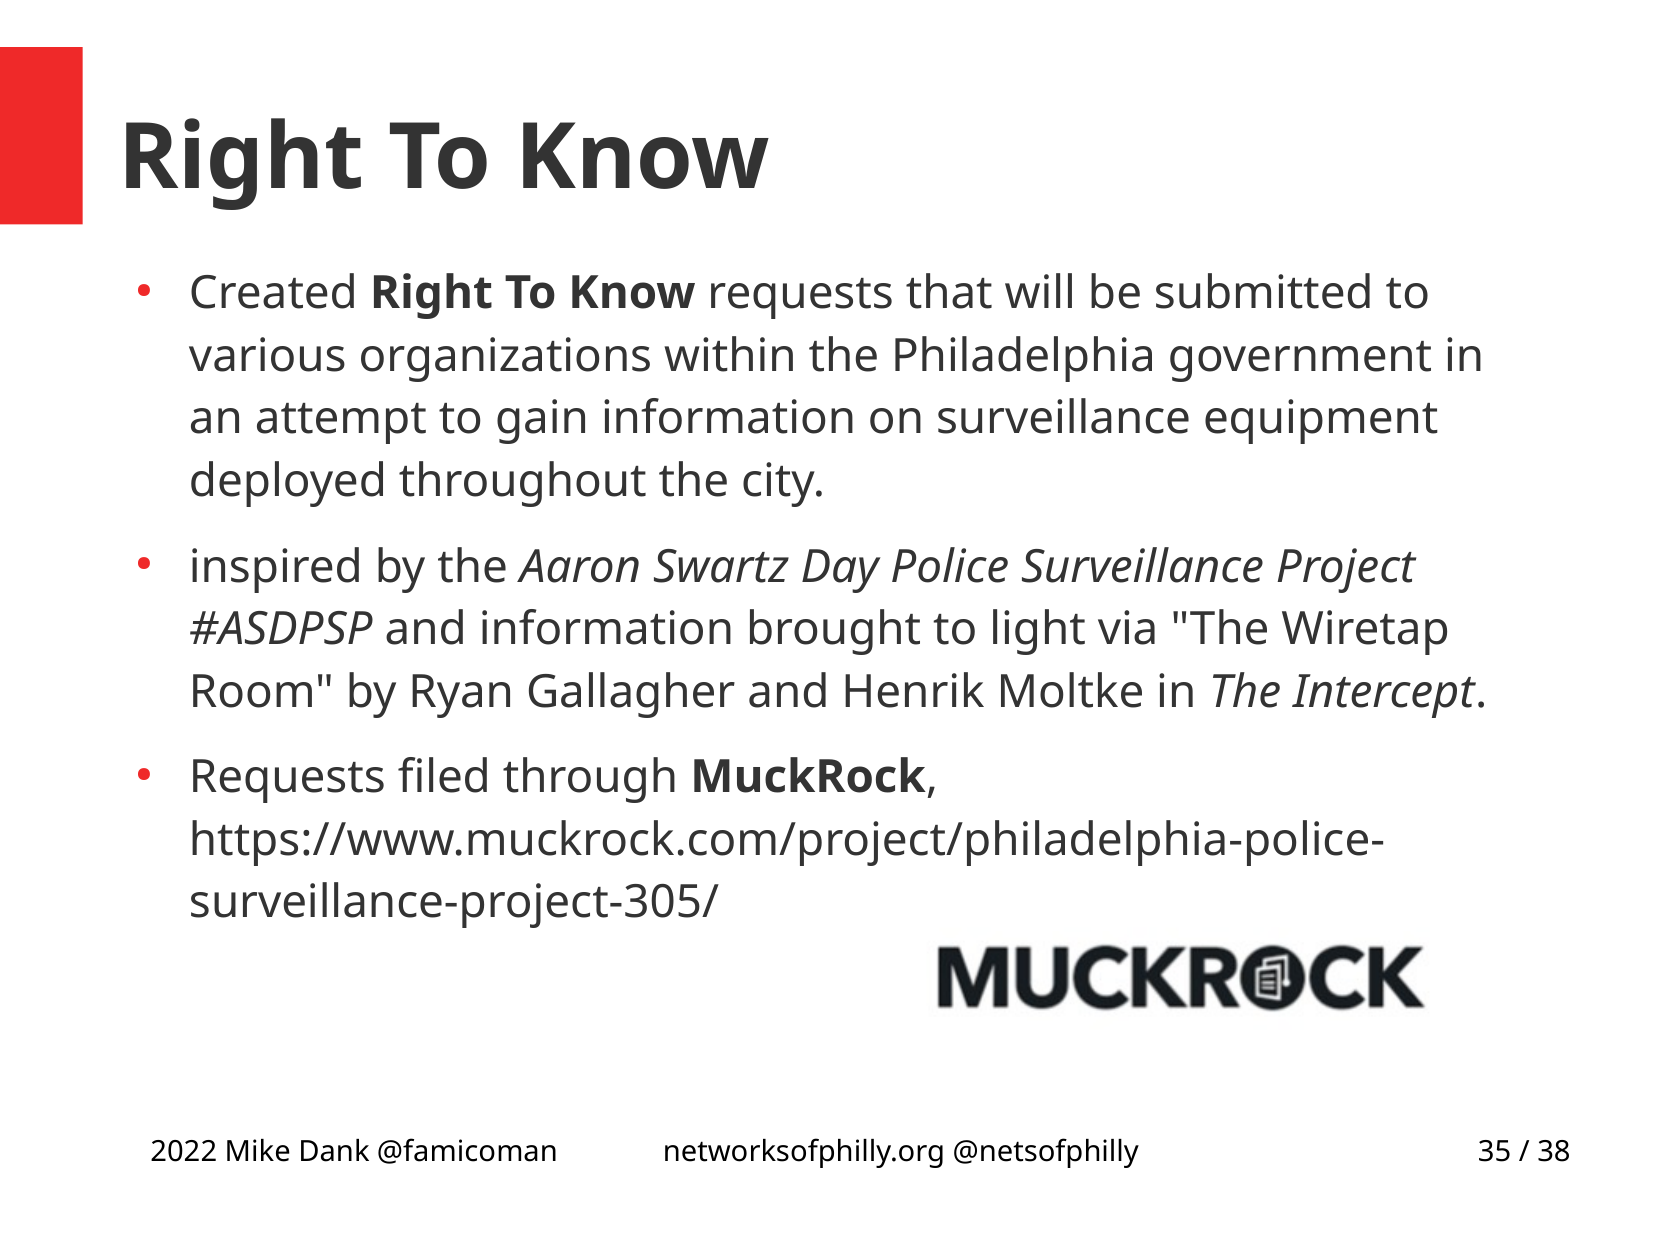

# Right To Know
Created Right To Know requests that will be submitted to various organizations within the Philadelphia government in an attempt to gain information on surveillance equipment deployed throughout the city.
inspired by the Aaron Swartz Day Police Surveillance Project #ASDPSP and information brought to light via "The Wiretap Room" by Ryan Gallagher and Henrik Moltke in The Intercept.
Requests filed through MuckRock, https://www.muckrock.com/project/philadelphia-police-surveillance-project-305/
2022 Mike Dank @famicoman networksofphilly.org @netsofphilly
35